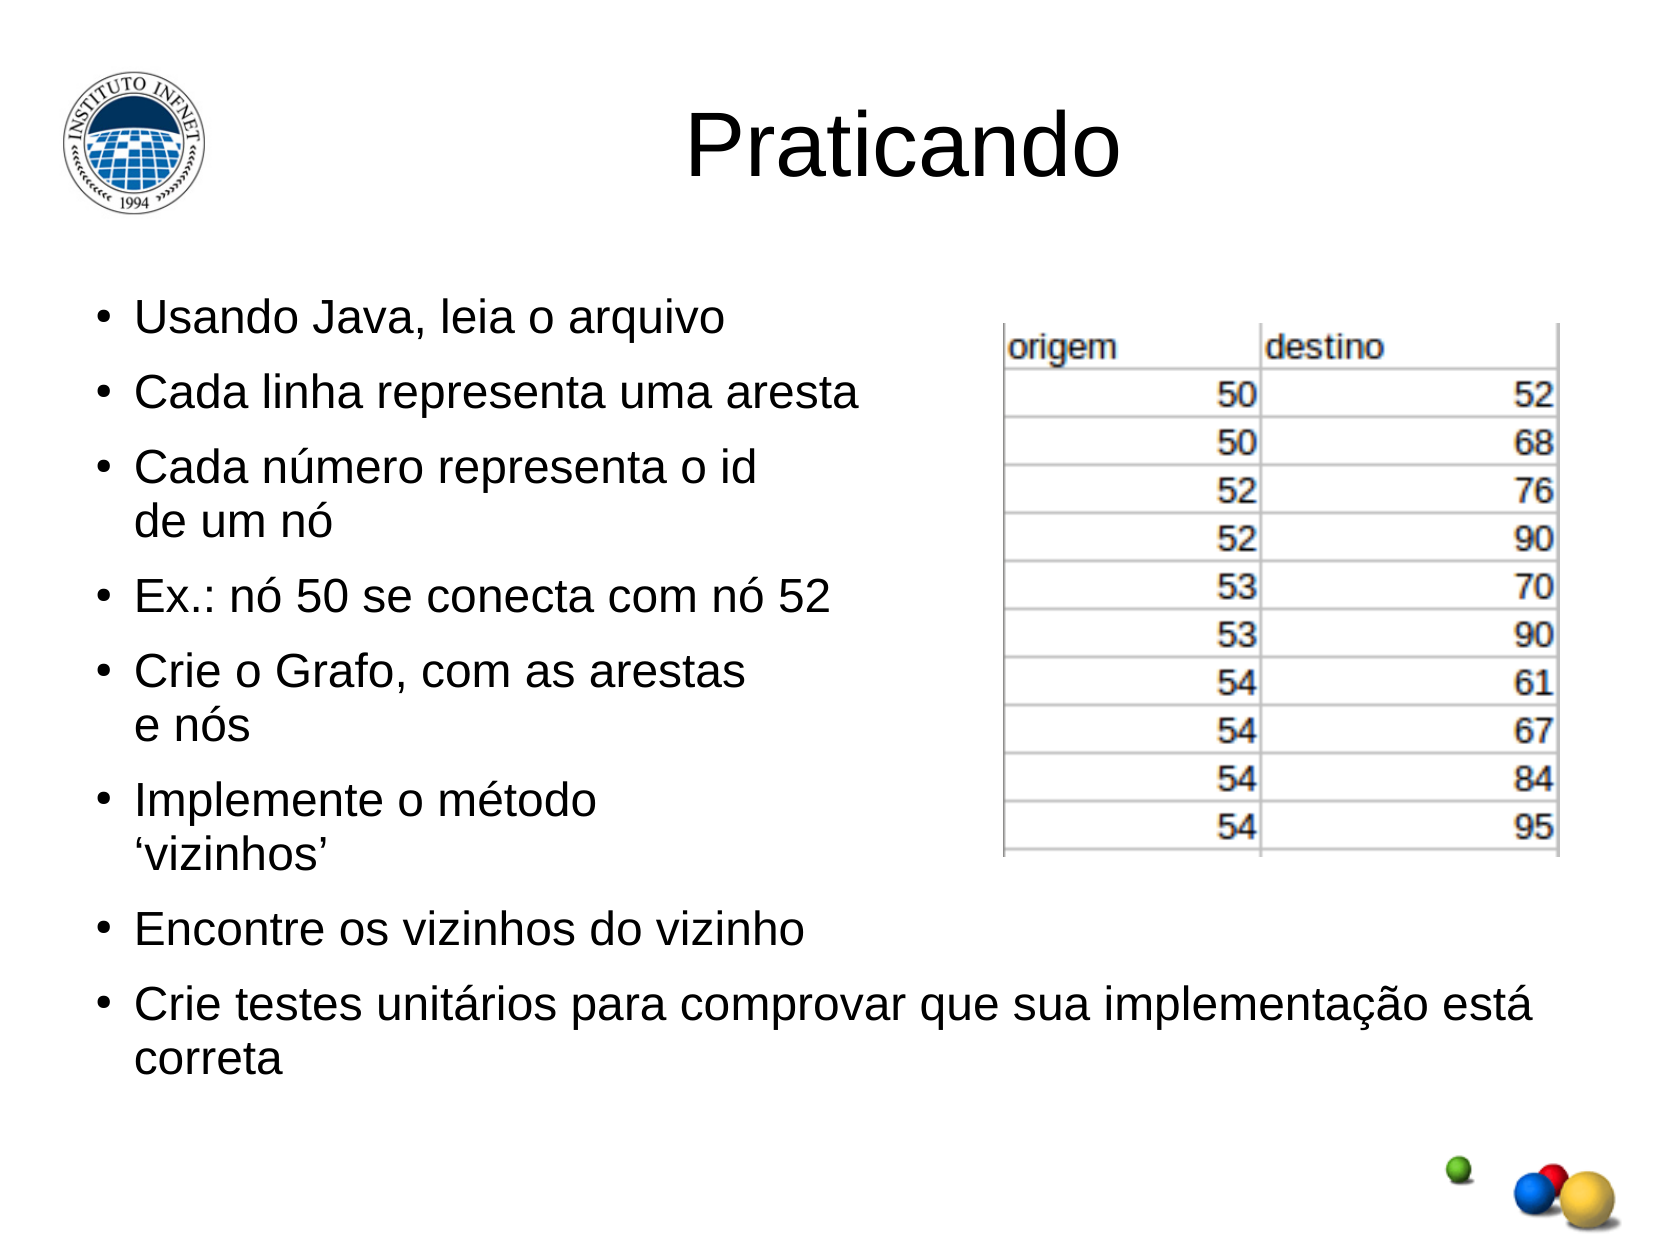

# Praticando
Usando Java, leia o arquivo
Cada linha representa uma aresta
Cada número representa o id
de um nó
Ex.: nó 50 se conecta com nó 52
Crie o Grafo, com as arestas
e nós
Implemente o método
‘vizinhos’
Encontre os vizinhos do vizinho
Crie testes unitários para comprovar que sua implementação está correta